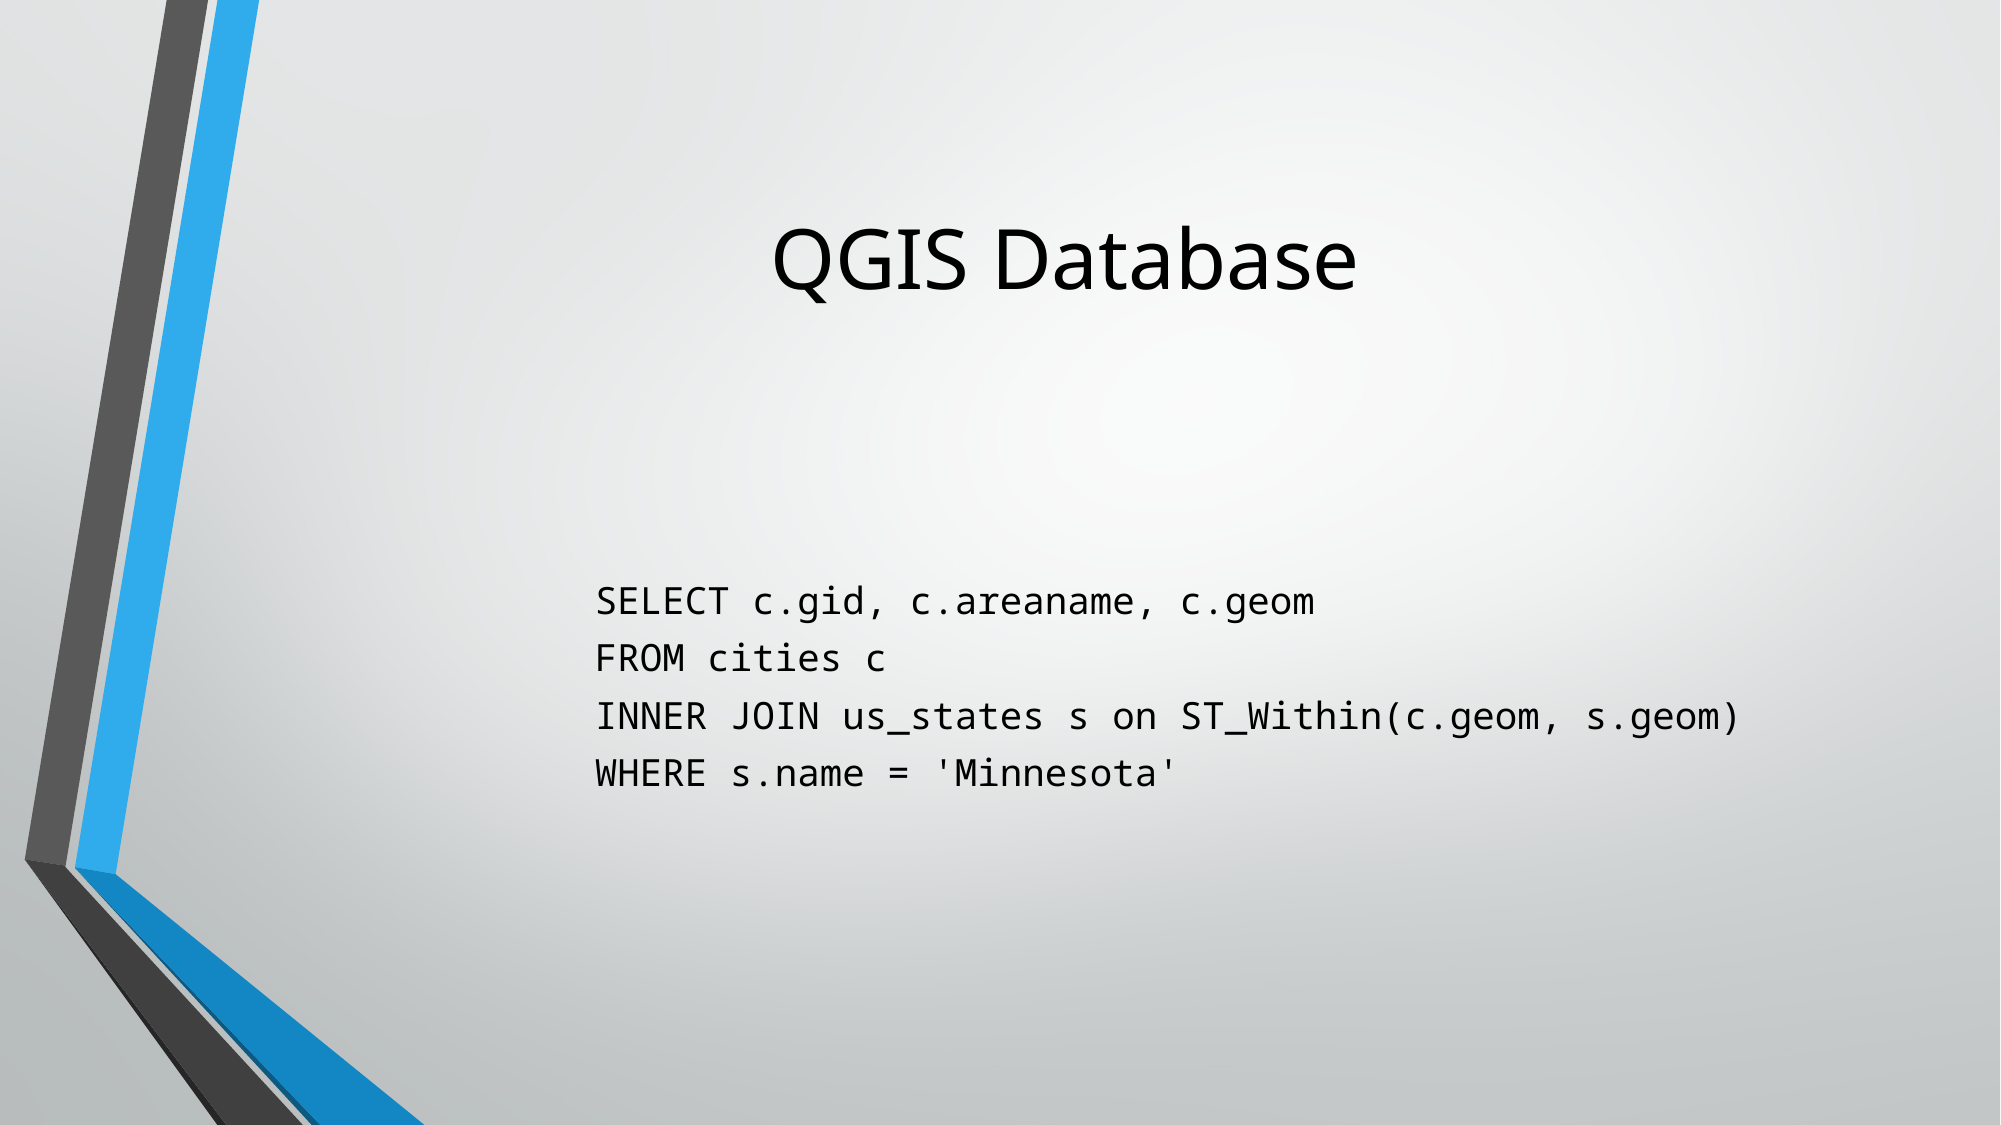

# QGIS Database
SELECT c.gid, c.areaname, c.geom
FROM cities c
INNER JOIN us_states s on ST_Within(c.geom, s.geom)
WHERE s.name = 'Minnesota'